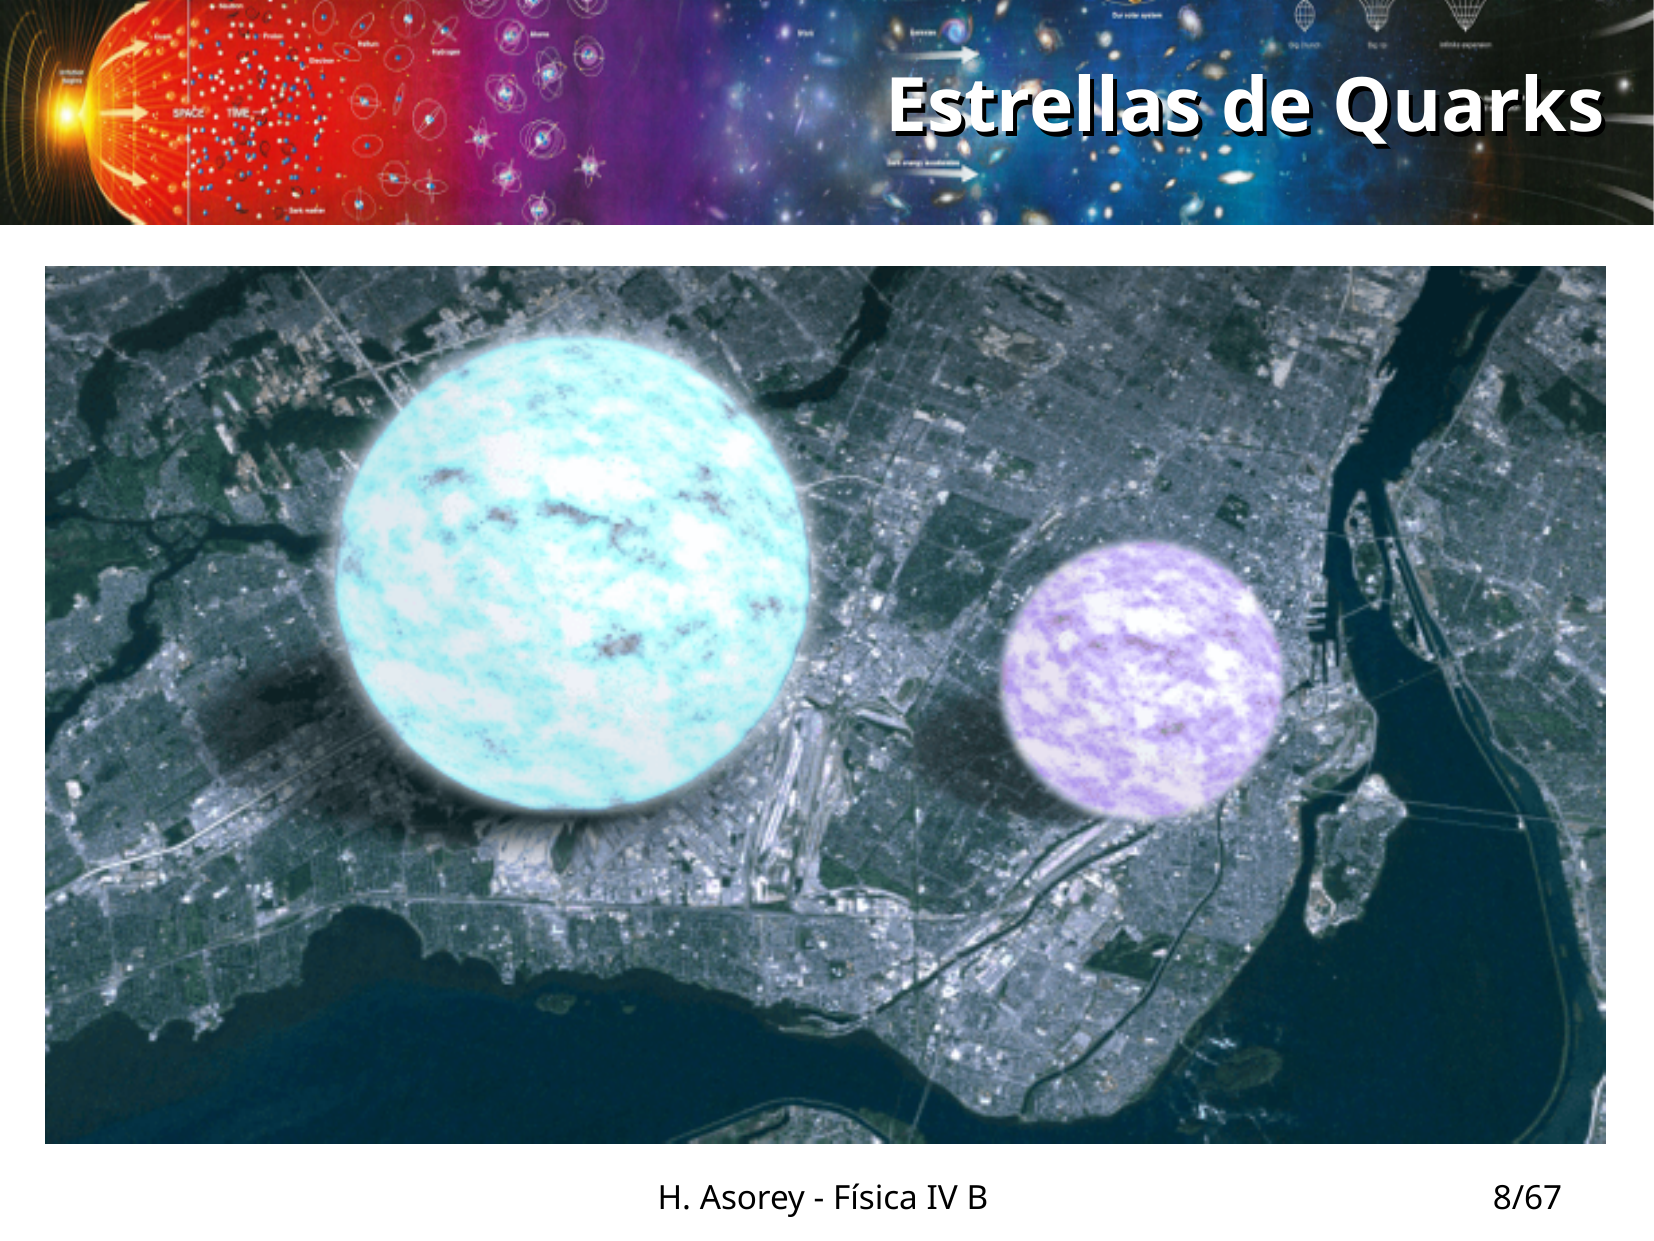

# Estrellas de Quarks
H. Asorey - Física IV B
8